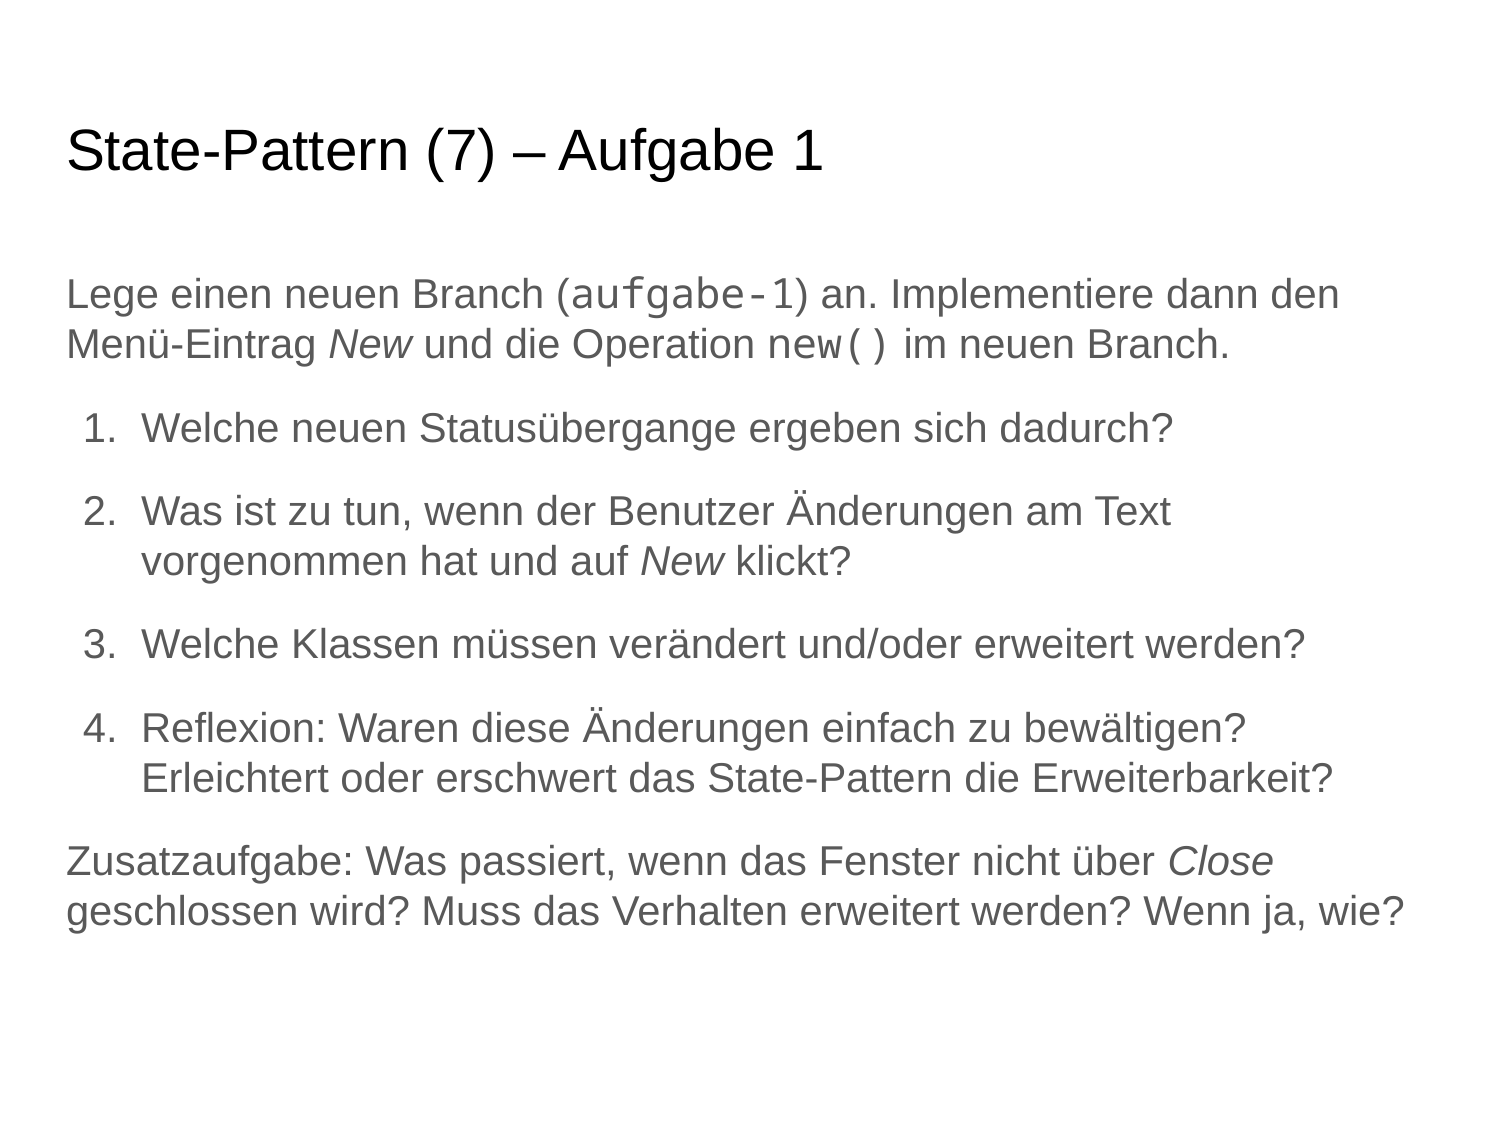

# State-Pattern (7) ‒ Aufgabe 1
Lege einen neuen Branch (aufgabe-1) an. Implementiere dann den Menü-Eintrag New und die Operation new() im neuen Branch.
Welche neuen Statusübergange ergeben sich dadurch?
Was ist zu tun, wenn der Benutzer Änderungen am Text vorgenommen hat und auf New klickt?
Welche Klassen müssen verändert und/oder erweitert werden?
Reflexion: Waren diese Änderungen einfach zu bewältigen? Erleichtert oder erschwert das State-Pattern die Erweiterbarkeit?
Zusatzaufgabe: Was passiert, wenn das Fenster nicht über Close geschlossen wird? Muss das Verhalten erweitert werden? Wenn ja, wie?